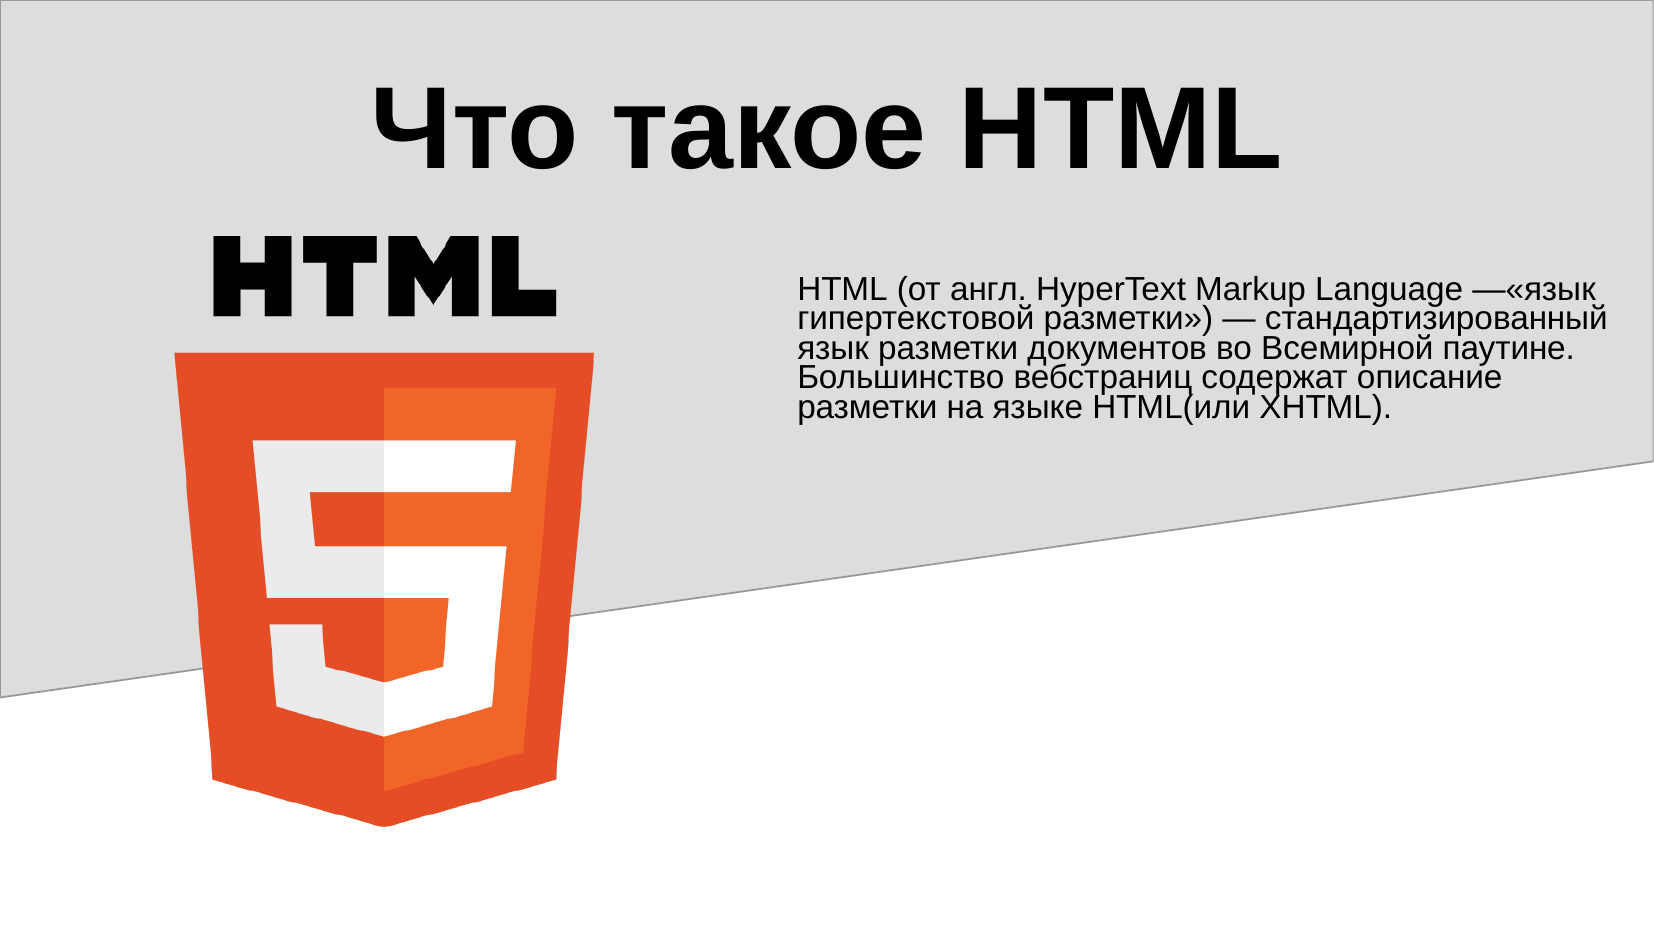

Что такое HTML
# HTML (от англ. HyperText Markup Language —«язык  гипертекстовой разметки») — стандартизированныйязык разметки документов во Всемирной паутине. Большинство вебстраниц содержат описание разметки на языке HTML(или XHTML).